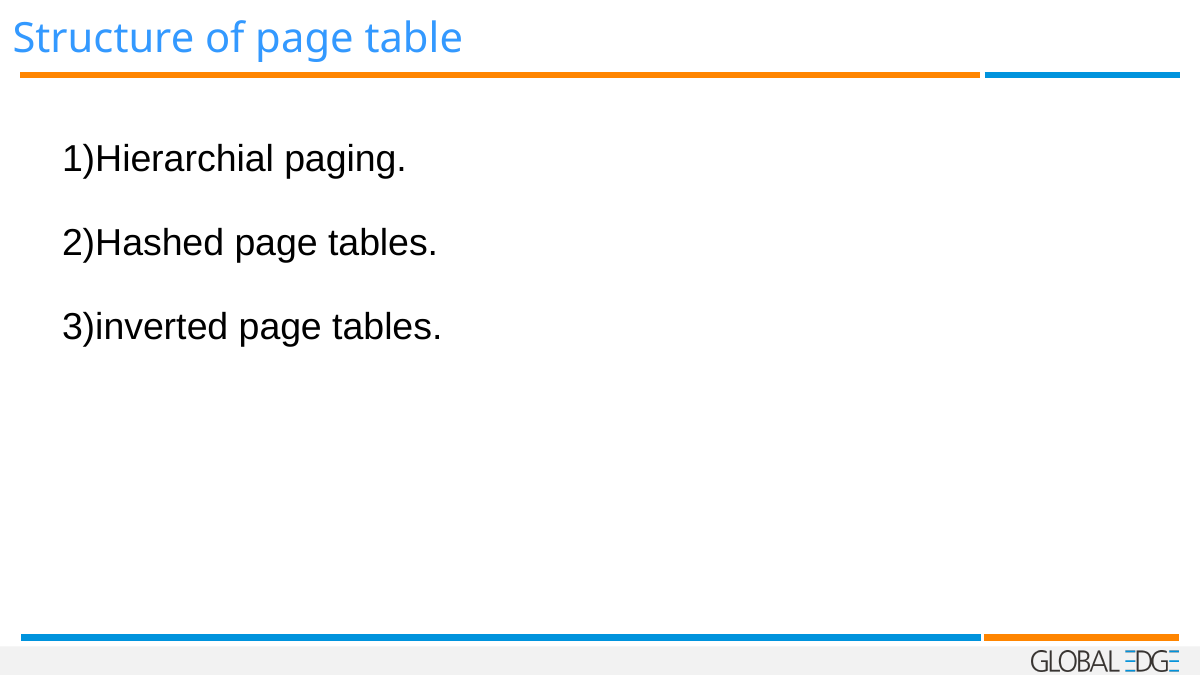

# Structure of page table
1)Hierarchial paging.
2)Hashed page tables.
3)inverted page tables.